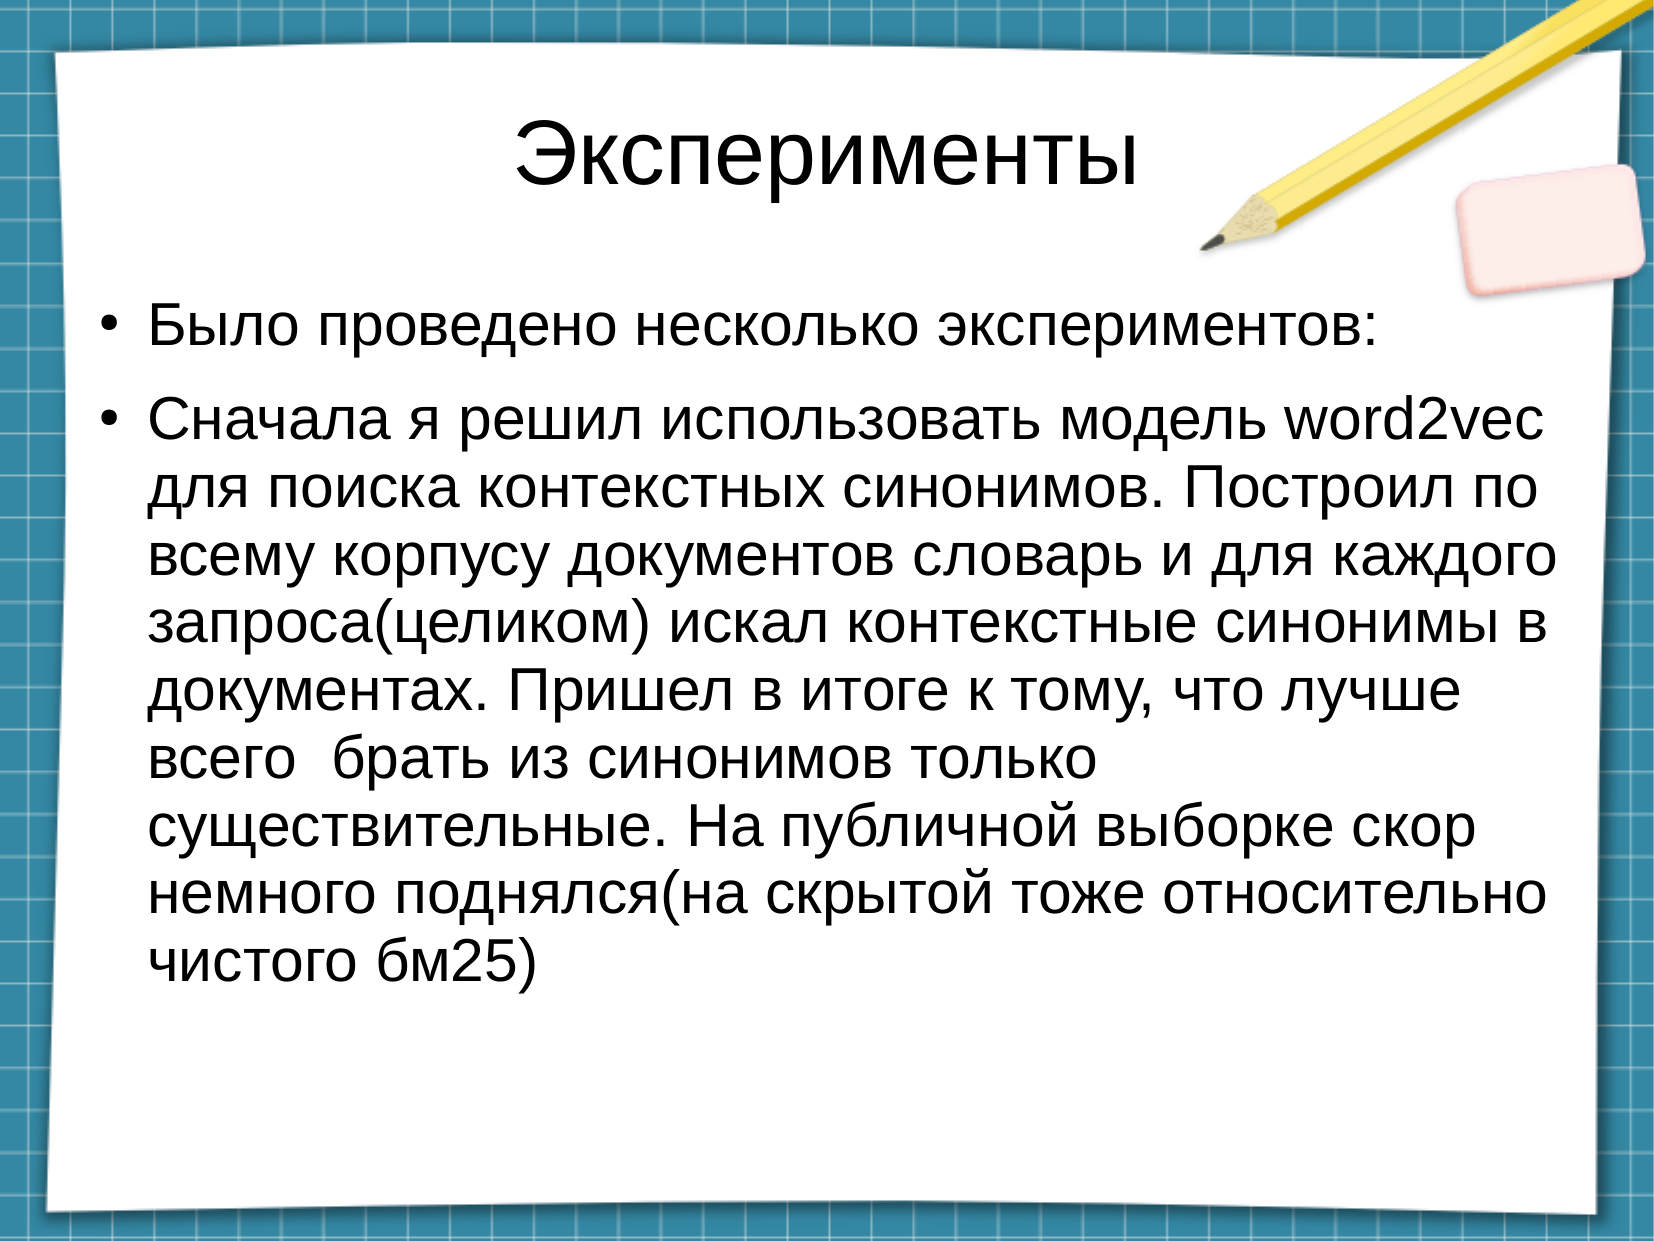

# Эксперименты
Было проведено несколько экспериментов:
Сначала я решил использовать модель word2vec для поиска контекстных синонимов. Построил по всему корпусу документов словарь и для каждого запроса(целиком) искал контекстные синонимы в документах. Пришел в итоге к тому, что лучше всего брать из синонимов только существительные. На публичной выборке скор немного поднялся(на скрытой тоже относительно чистого бм25)